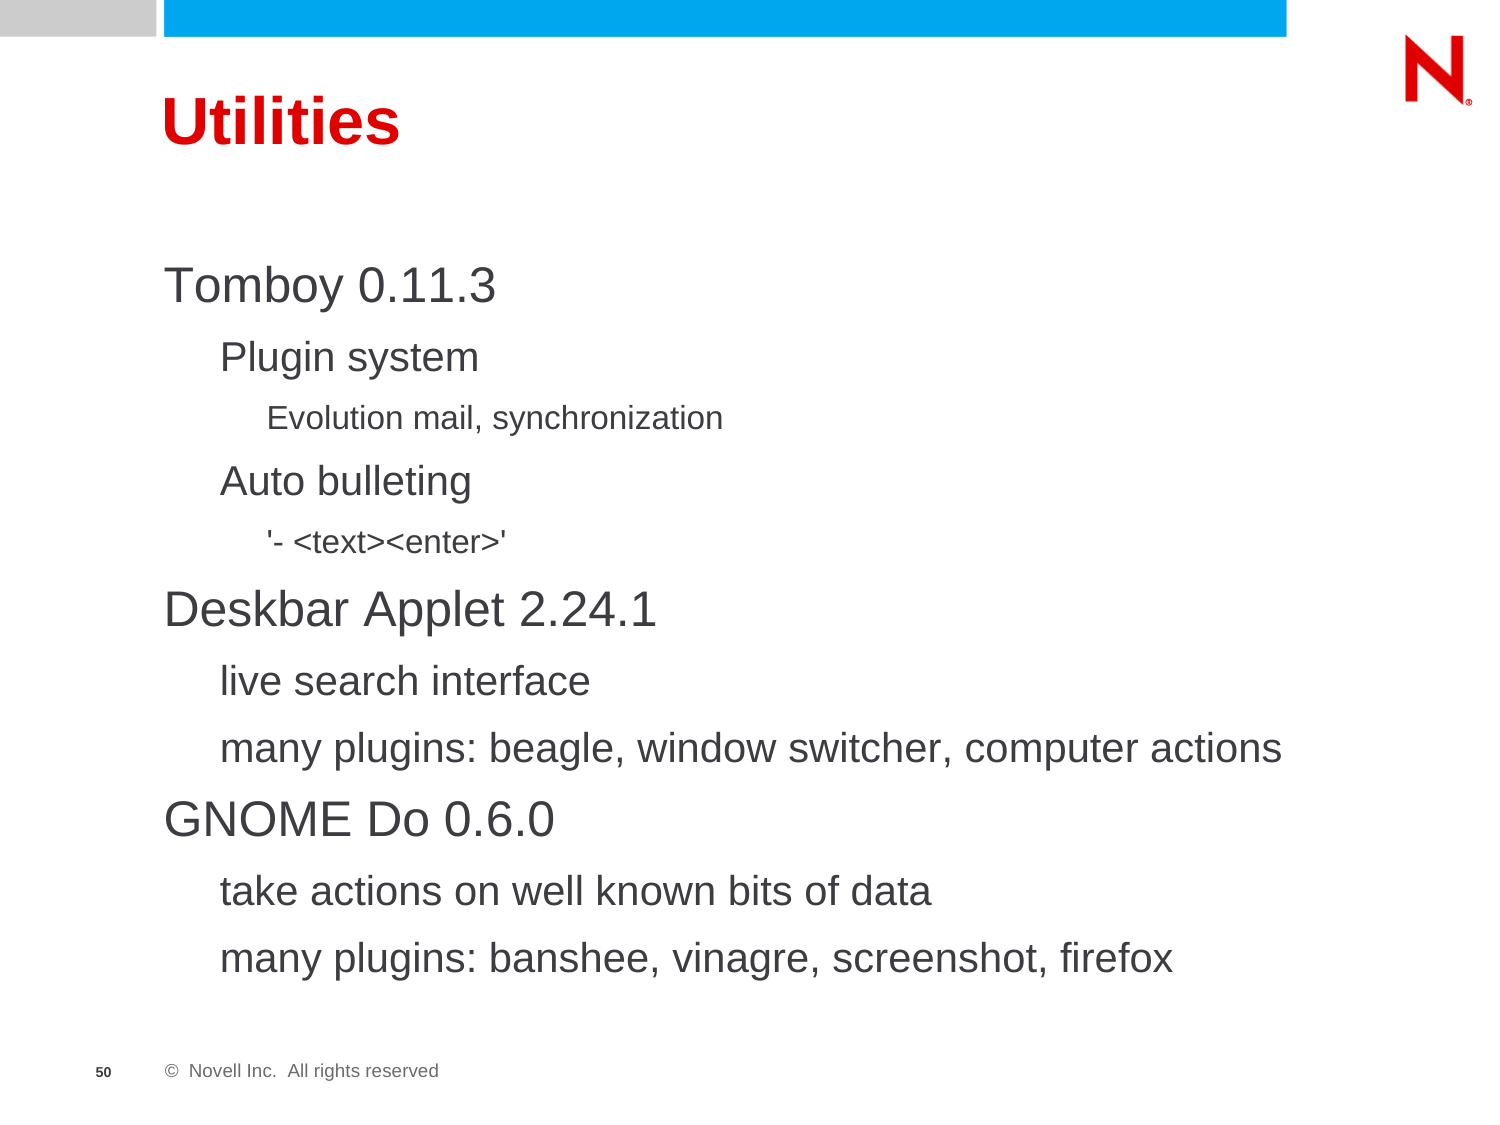

# Utilities
Tomboy 0.11.3
Plugin system
Evolution mail, synchronization
Auto bulleting
'- <text><enter>'
Deskbar Applet 2.24.1
live search interface
many plugins: beagle, window switcher, computer actions
GNOME Do 0.6.0
take actions on well known bits of data
many plugins: banshee, vinagre, screenshot, firefox